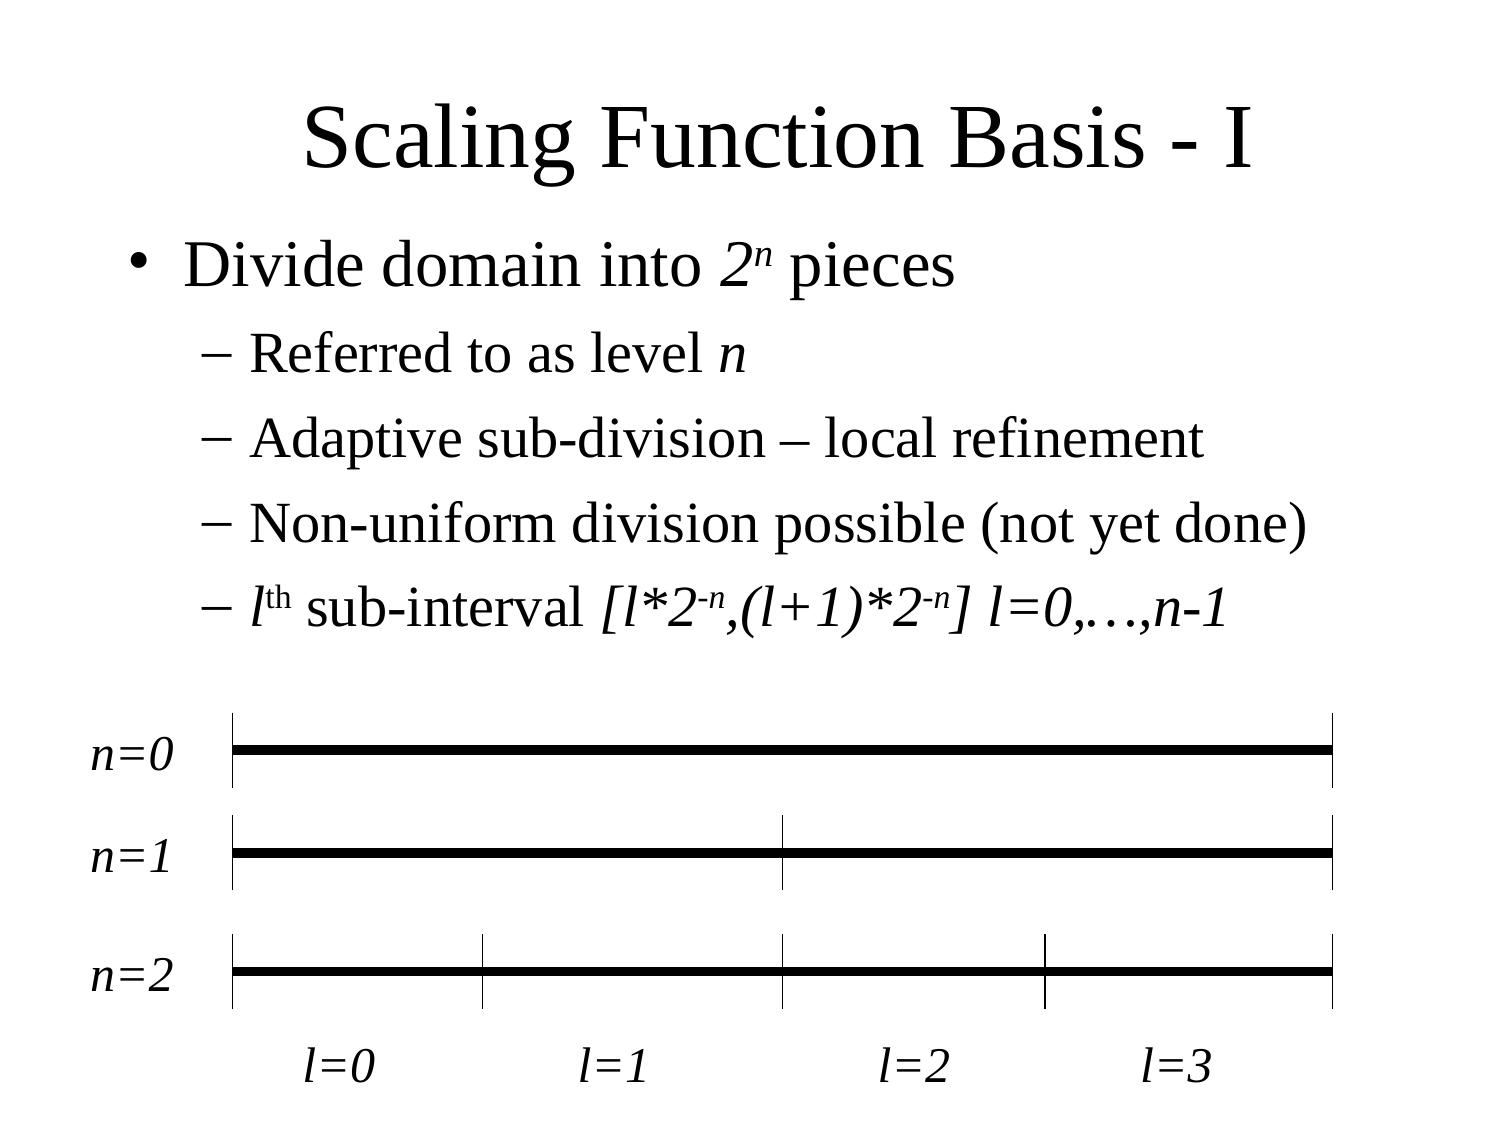

# Scaling Function Basis - I
Divide domain into 2n pieces
Referred to as level n
Adaptive sub-division – local refinement
Non-uniform division possible (not yet done)
lth sub-interval [l*2-n,(l+1)*2-n] l=0,…,n-1
n=0
n=1
n=2
l=0
l=1
l=2
l=3